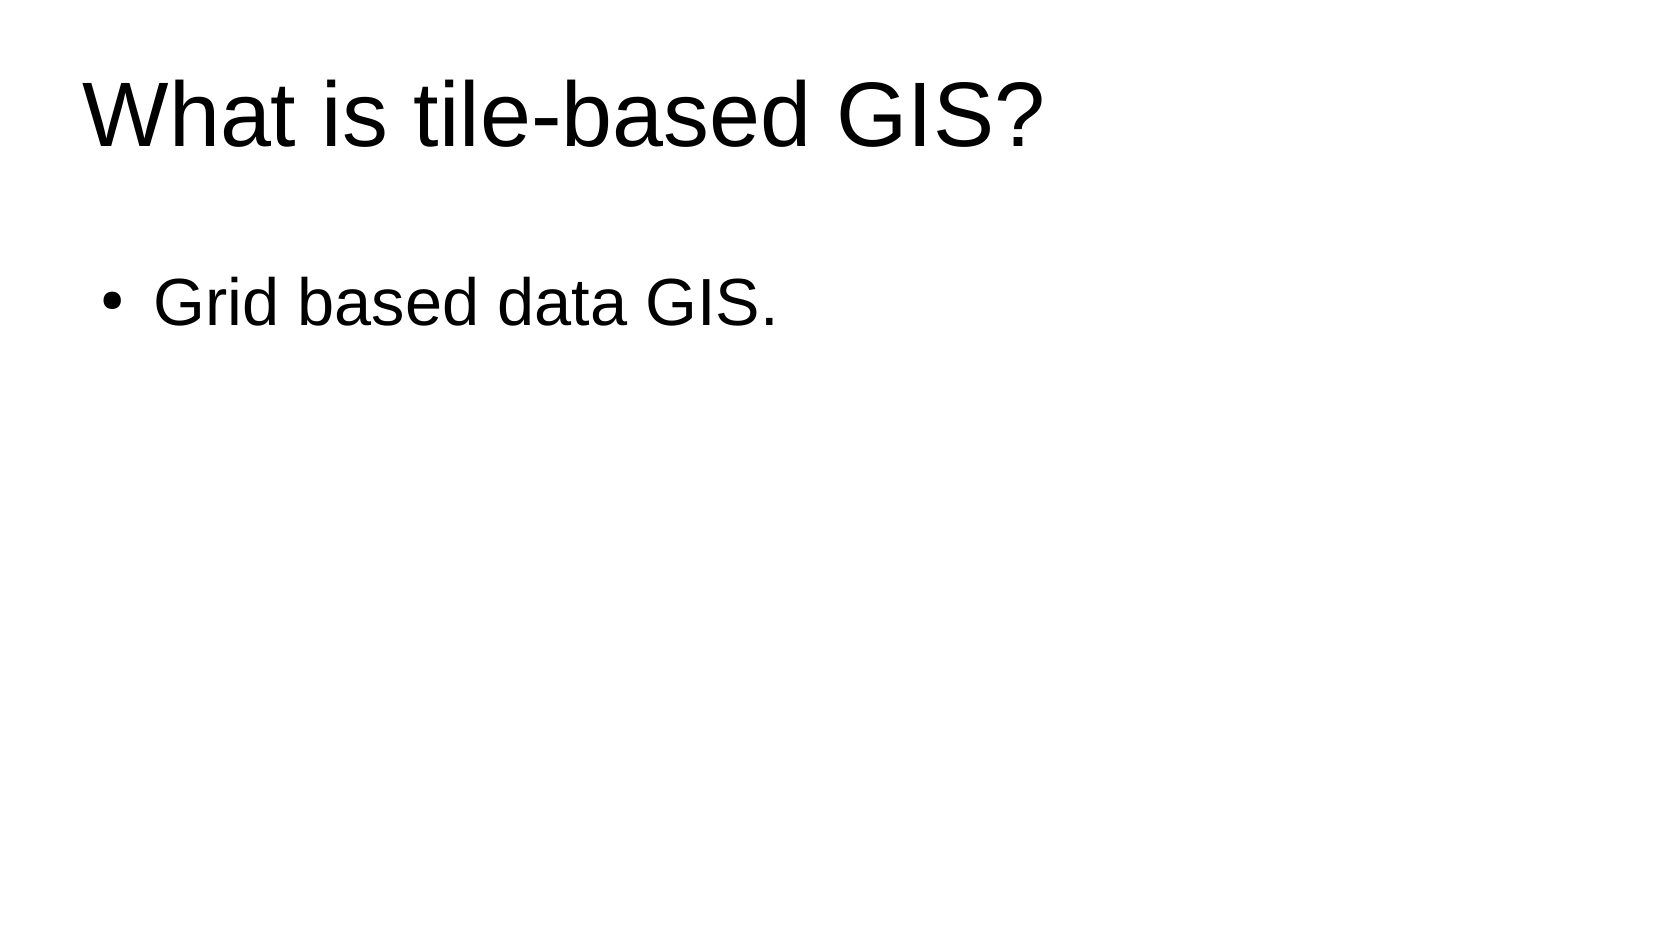

# What is tile-based GIS?
Grid based data GIS.